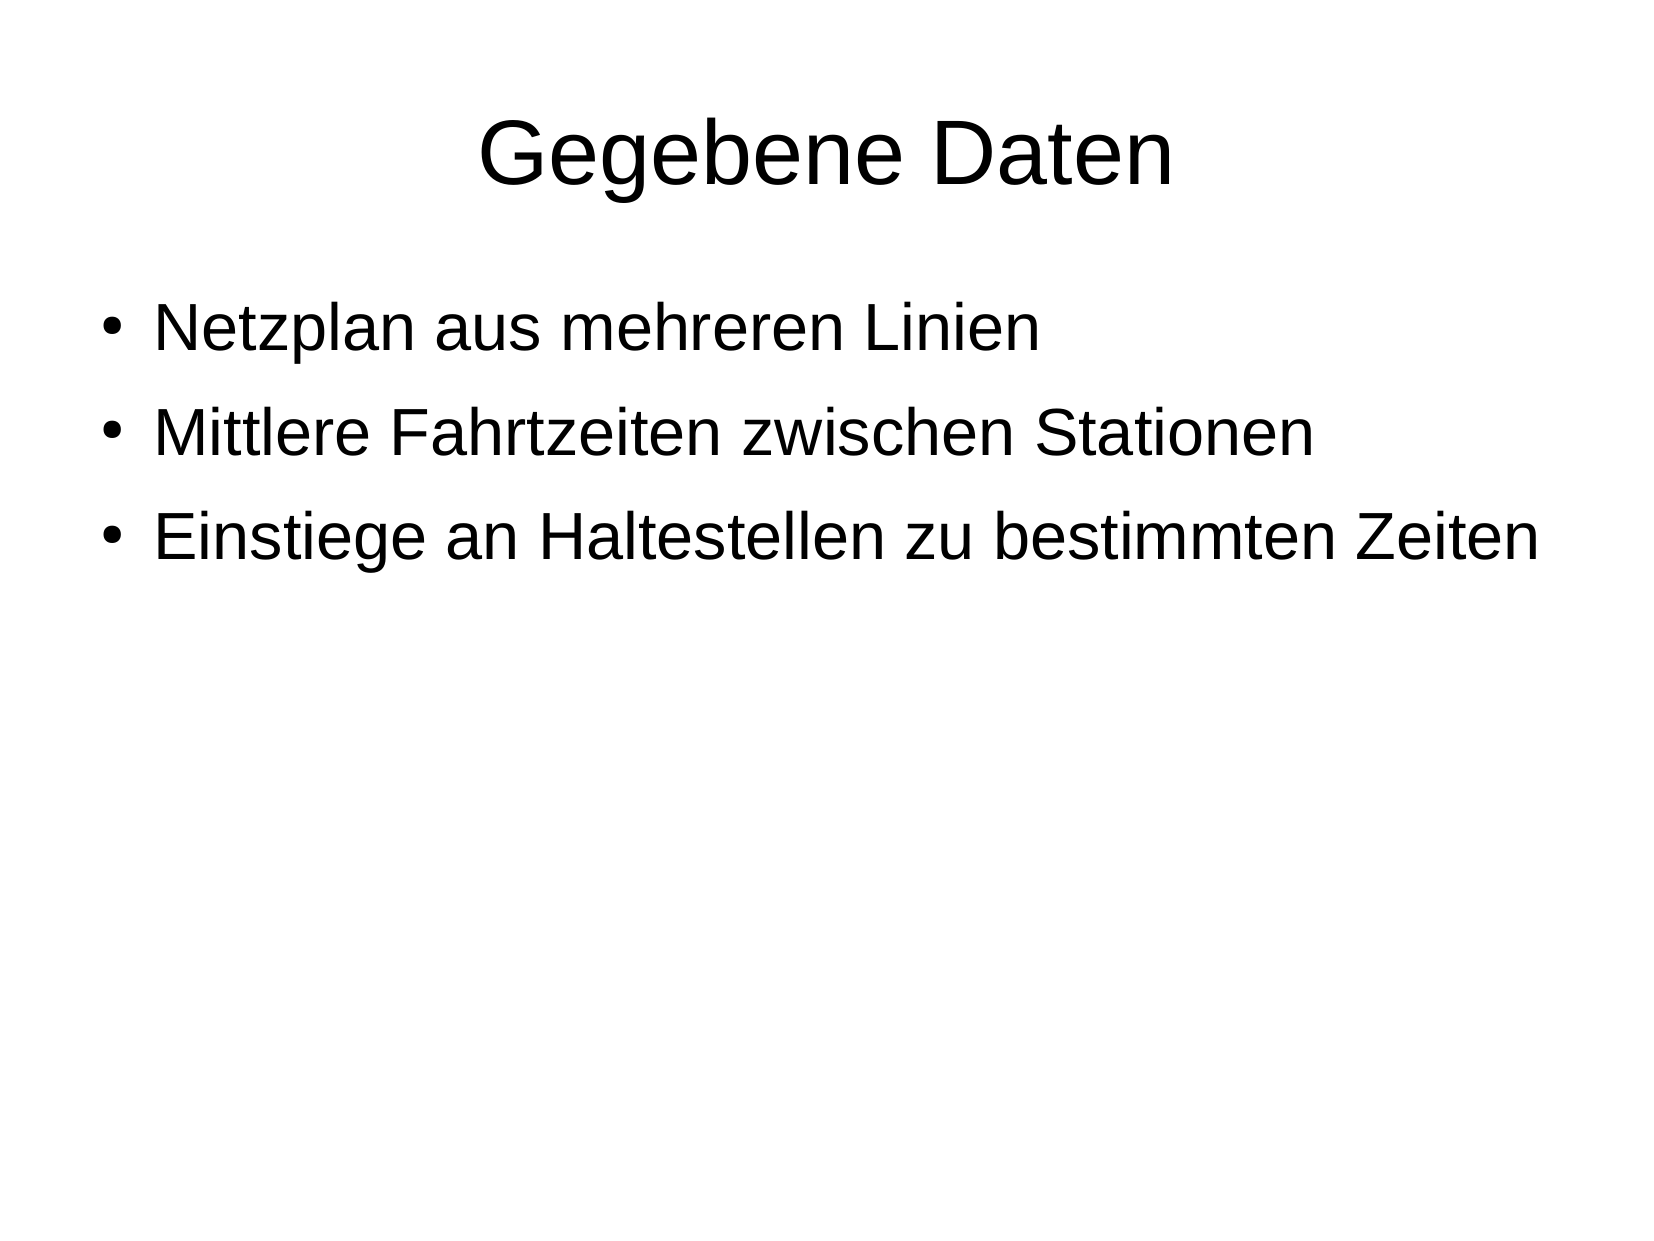

# Gegebene Daten
Netzplan aus mehreren Linien
Mittlere Fahrtzeiten zwischen Stationen
Einstiege an Haltestellen zu bestimmten Zeiten